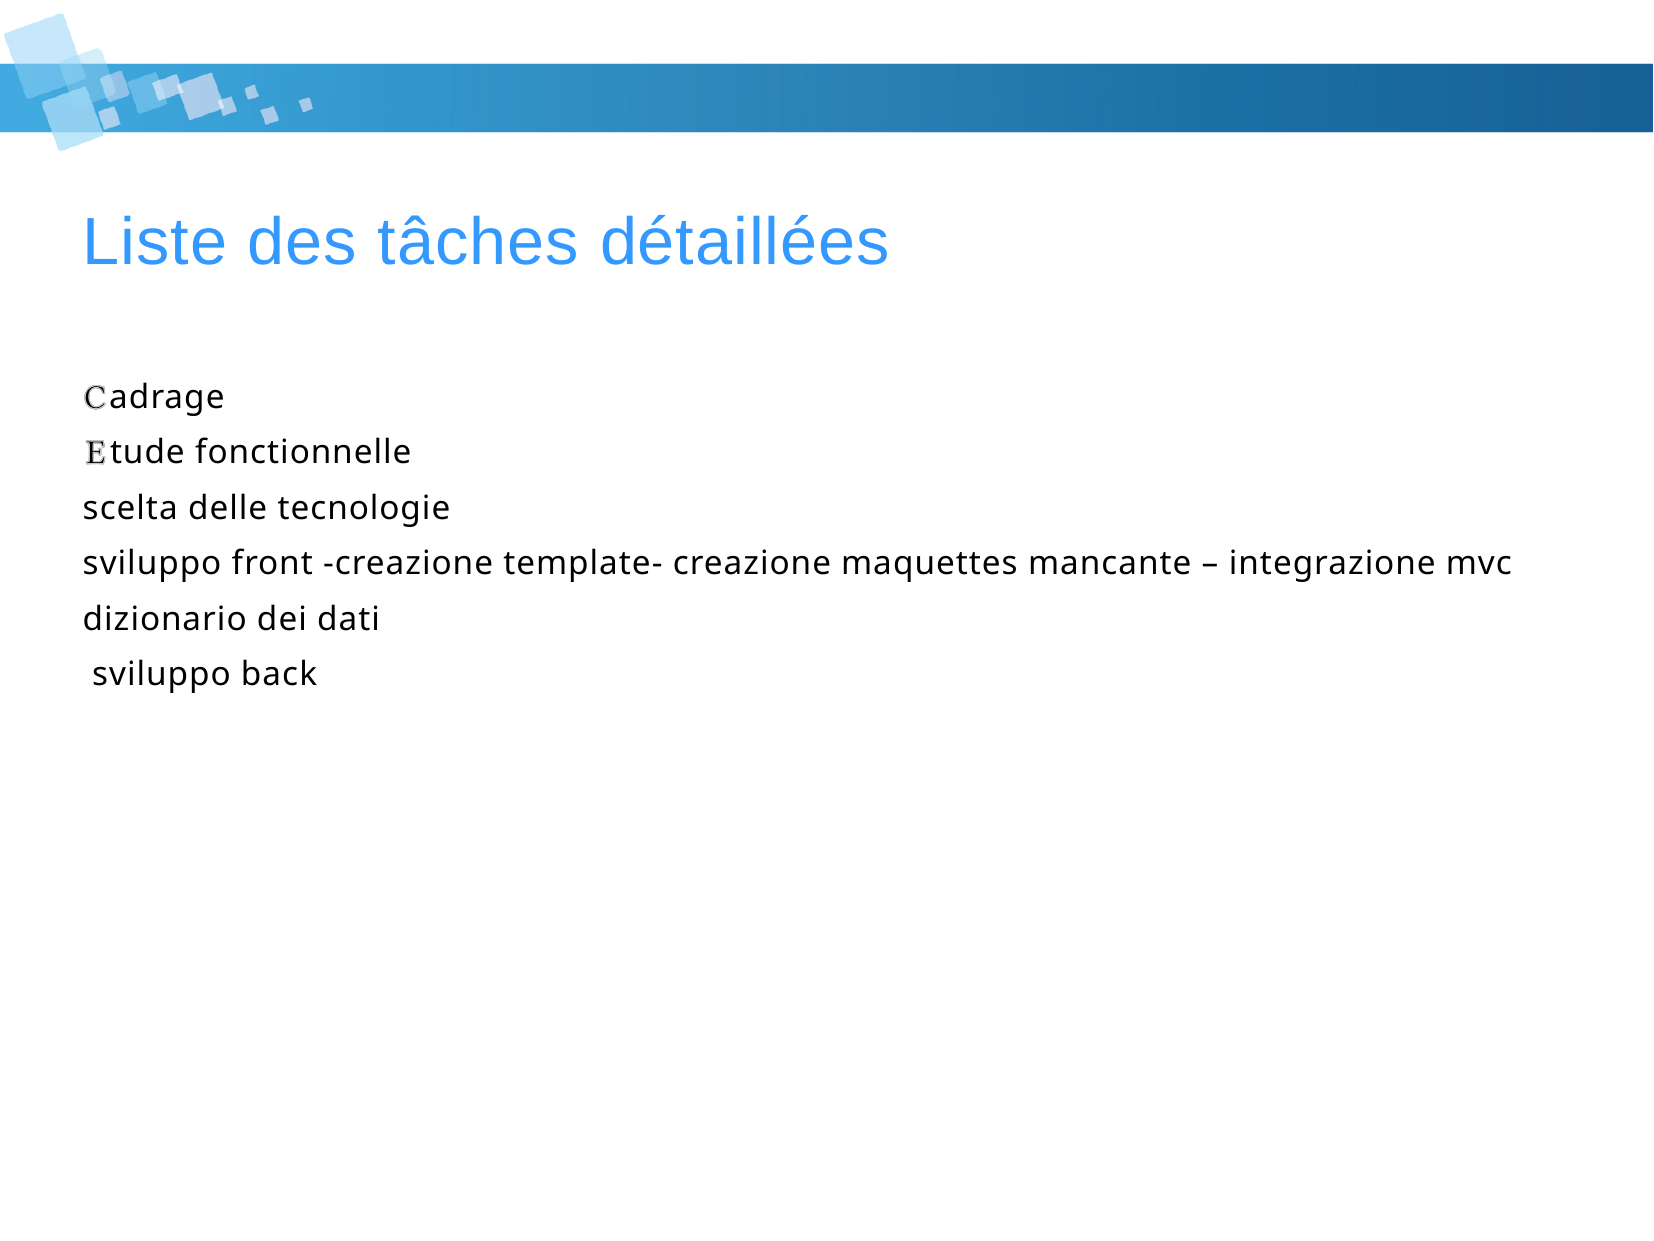

# Liste des tâches détaillées
Cadrage
Etude fonctionnelle
scelta delle tecnologie
sviluppo front -creazione template- creazione maquettes mancante – integrazione mvc
dizionario dei dati
 sviluppo back